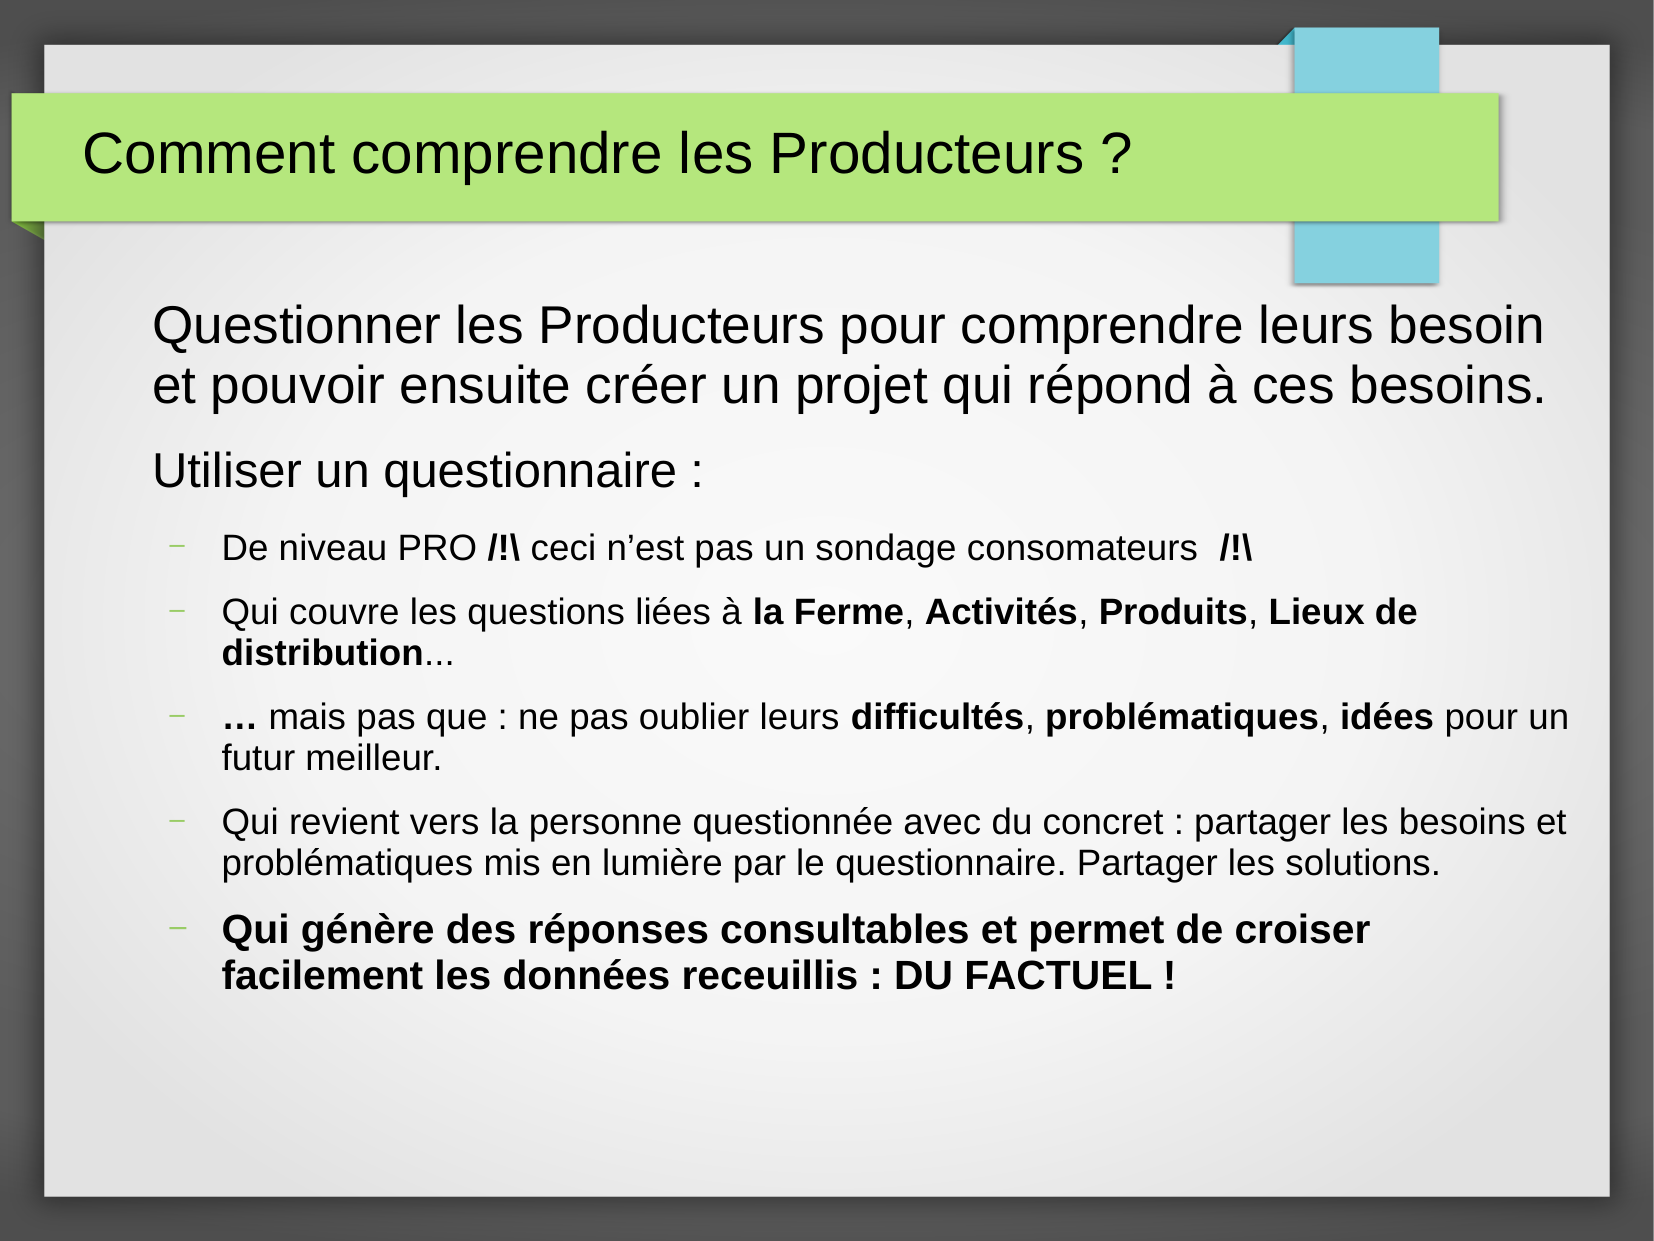

# Comment comprendre les Producteurs ?
Questionner les Producteurs pour comprendre leurs besoin et pouvoir ensuite créer un projet qui répond à ces besoins.
Utiliser un questionnaire :
De niveau PRO /!\ ceci n’est pas un sondage consomateurs /!\
Qui couvre les questions liées à la Ferme, Activités, Produits, Lieux de distribution...
… mais pas que : ne pas oublier leurs difficultés, problématiques, idées pour un futur meilleur.
Qui revient vers la personne questionnée avec du concret : partager les besoins et problématiques mis en lumière par le questionnaire. Partager les solutions.
Qui génère des réponses consultables et permet de croiser facilement les données receuillis : DU FACTUEL !